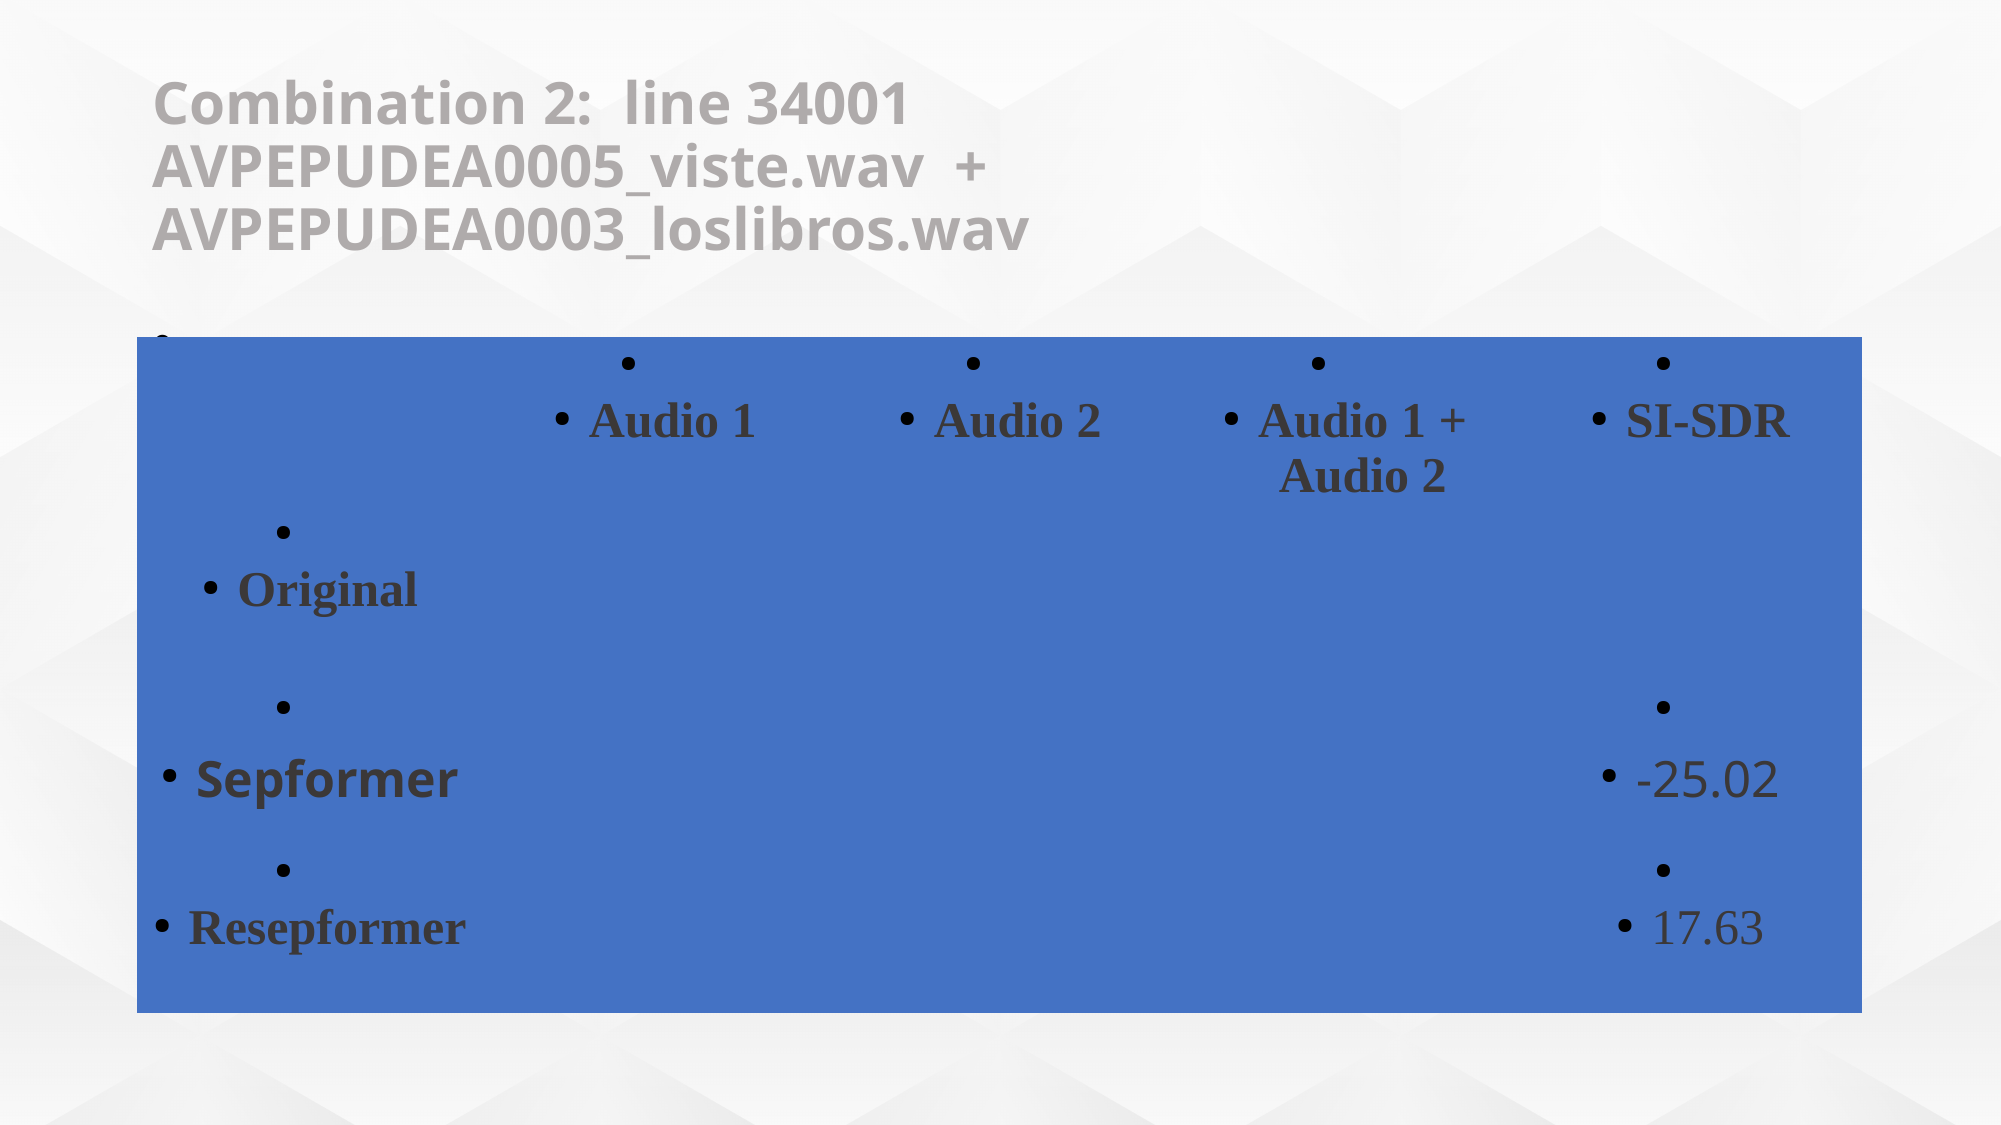

# Combination 2: line 34001 AVPEPUDEA0005_viste.wav + AVPEPUDEA0003_loslibros.wav
| | Audio 1 | Audio 2 | Audio 1 + Audio 2 | SI-SDR |
| --- | --- | --- | --- | --- |
| Original | | | | |
| Sepformer | | | | -25.02 |
| Resepformer | | | | 17.63 |